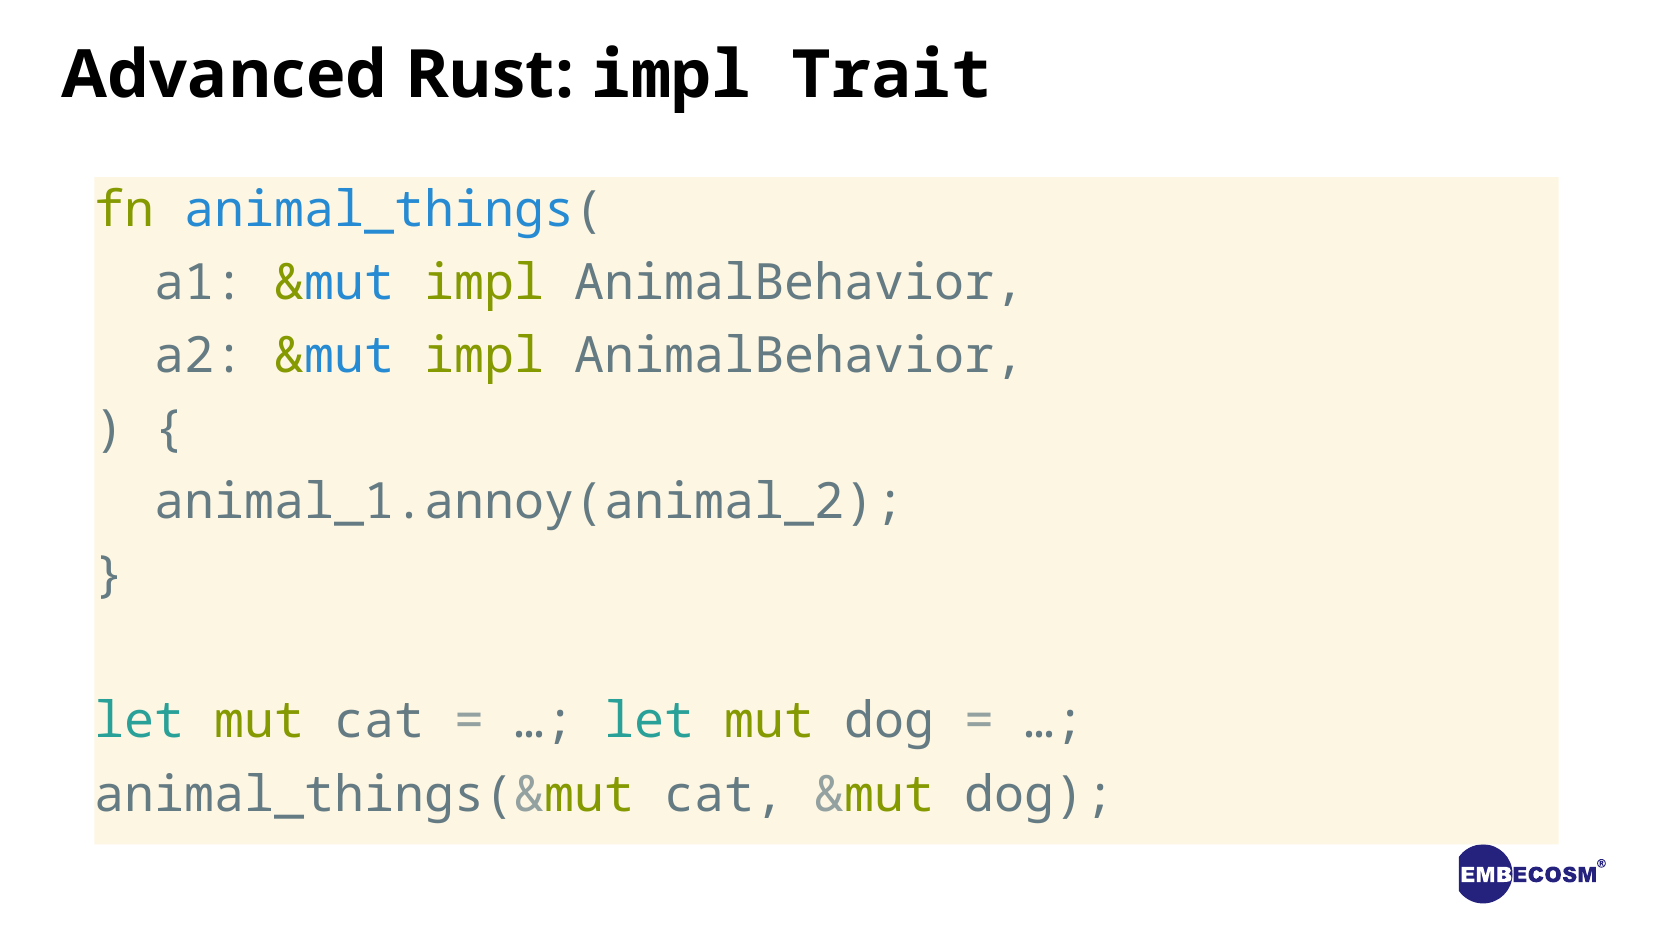

# Advanced Rust: impl Trait
fn animal_things(
 a1: &mut impl AnimalBehavior,
 a2: &mut impl AnimalBehavior,
) {
 animal_1.annoy(animal_2);
}
let mut cat = …; let mut dog = …;
animal_things(&mut cat, &mut dog);